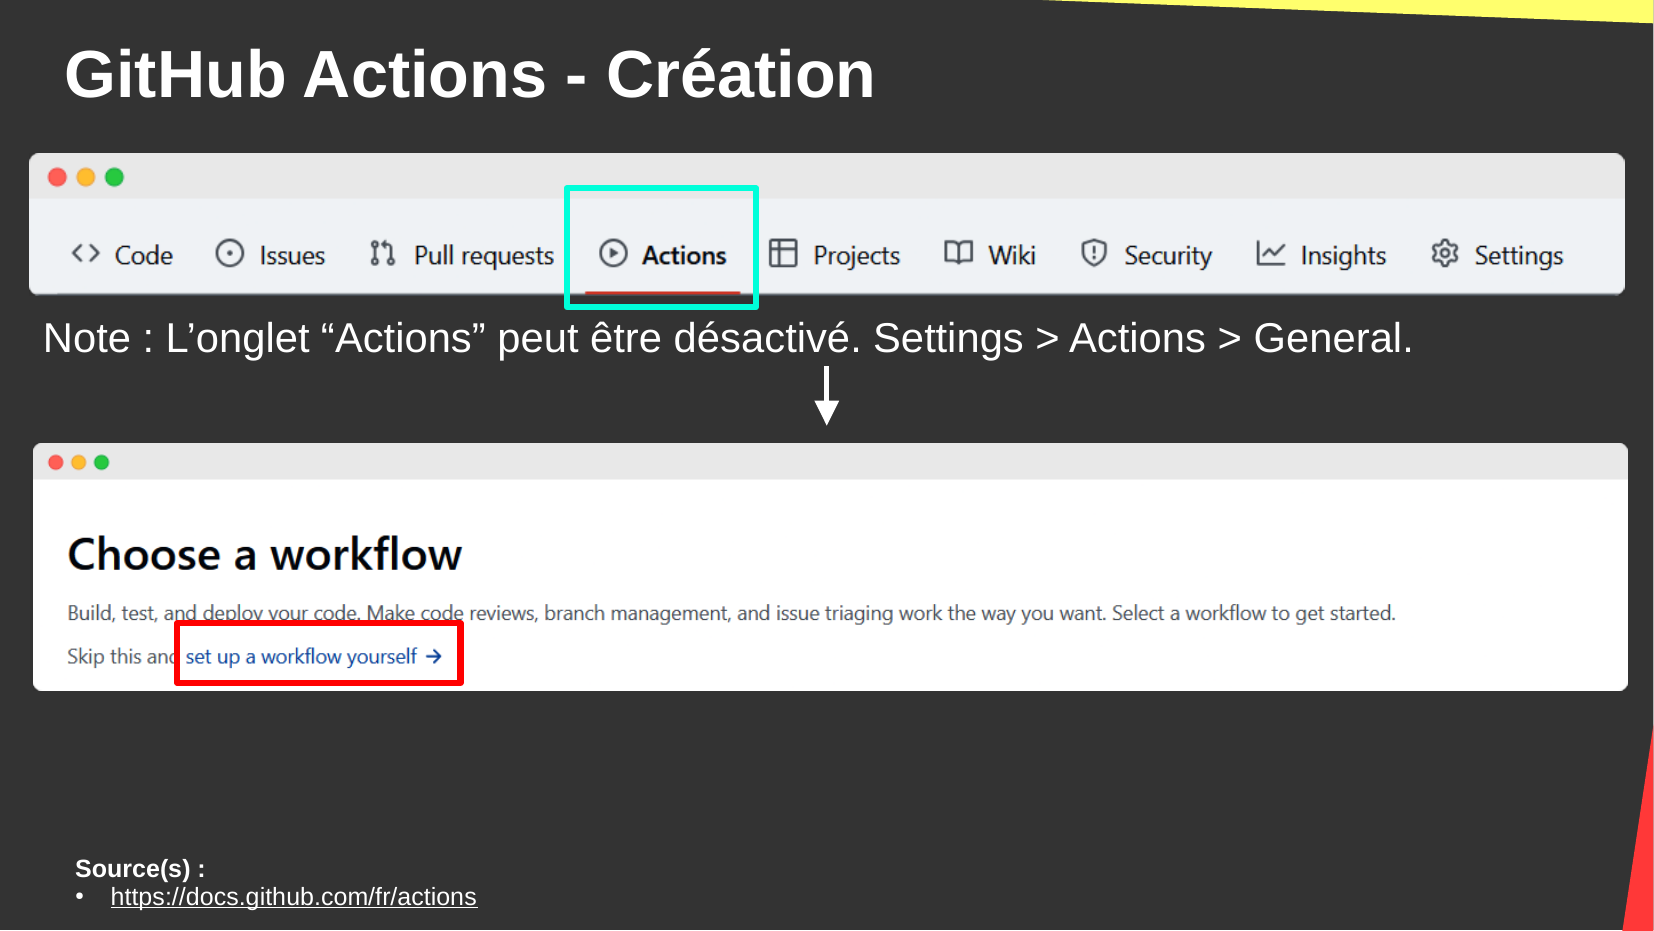

# GitHub Actions - Création
Note : L’onglet “Actions” peut être désactivé. Settings > Actions > General.
Source(s) :
https://docs.github.com/fr/actions